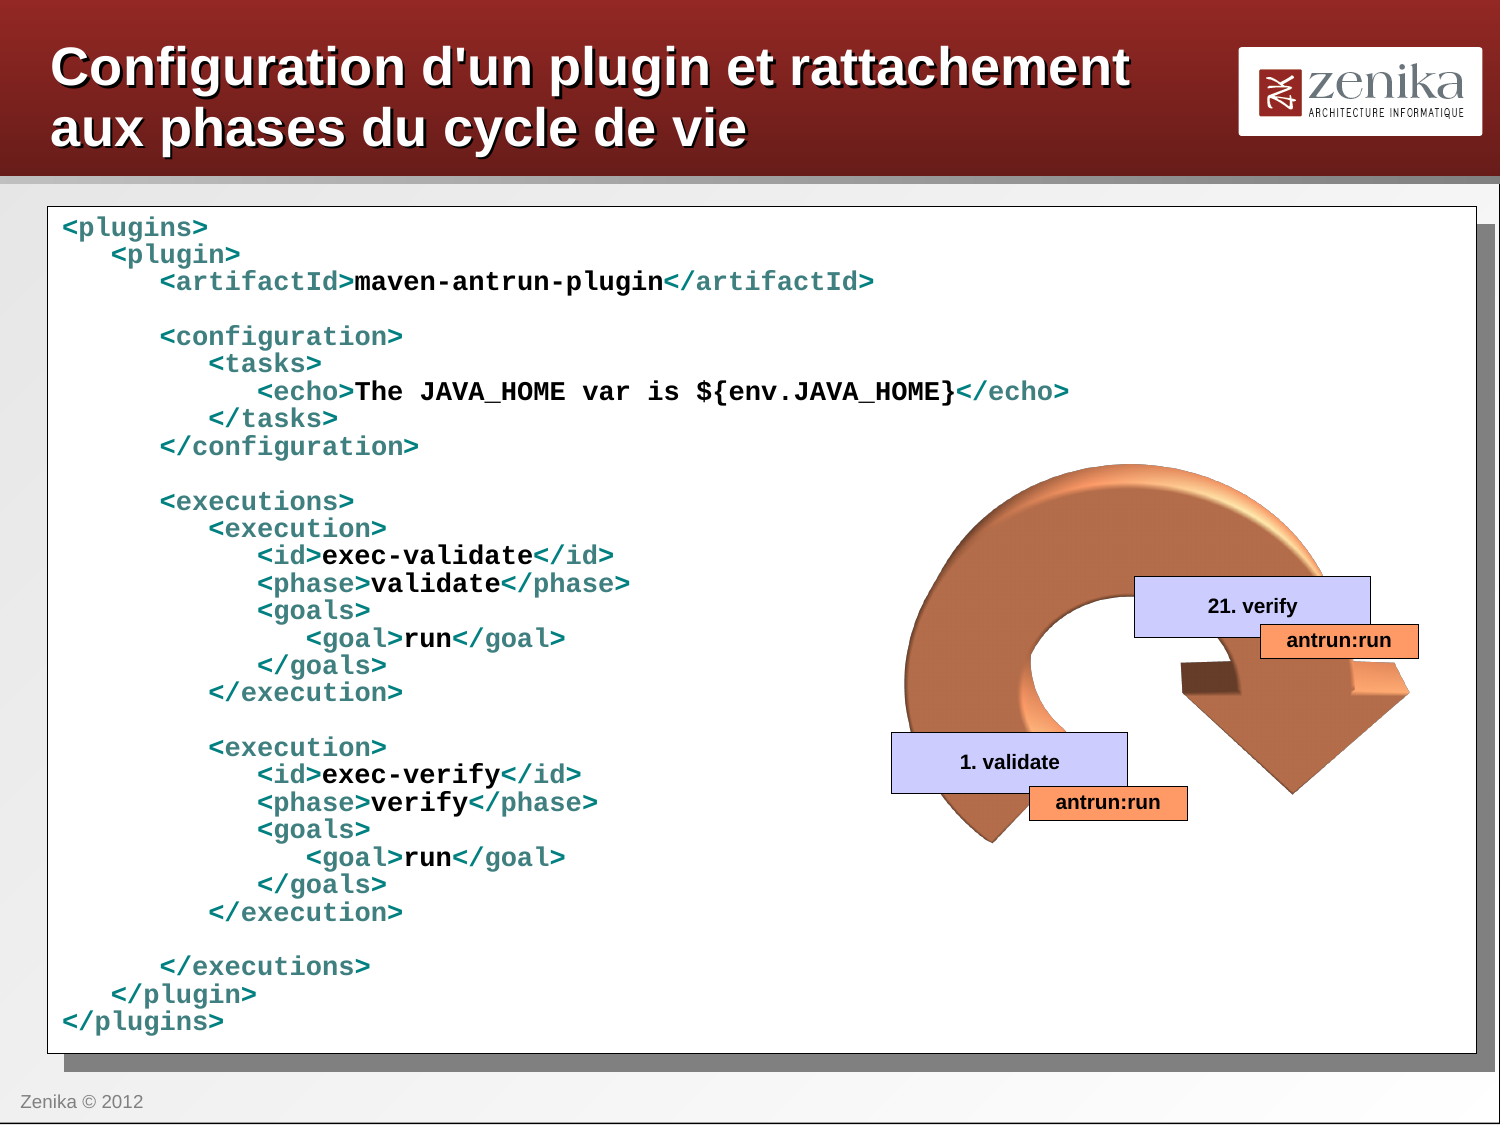

# Configuration d'un plugin et rattachement aux phases du cycle de vie
<plugins>
 <plugin>
 <artifactId>maven-antrun-plugin</artifactId>
 <configuration>
 <tasks>
 <echo>The JAVA_HOME var is ${env.JAVA_HOME}</echo>
 </tasks>
 </configuration>
 <executions>
 <execution>
 <id>exec-validate</id>
 <phase>validate</phase>
 <goals>
 <goal>run</goal>
 </goals>
 </execution>
 <execution>
 <id>exec-verify</id>
 <phase>verify</phase>
 <goals>
 <goal>run</goal>
 </goals>
 </execution>
 </executions>
 </plugin>
</plugins>
21. verify
antrun:run
1. validate
antrun:run